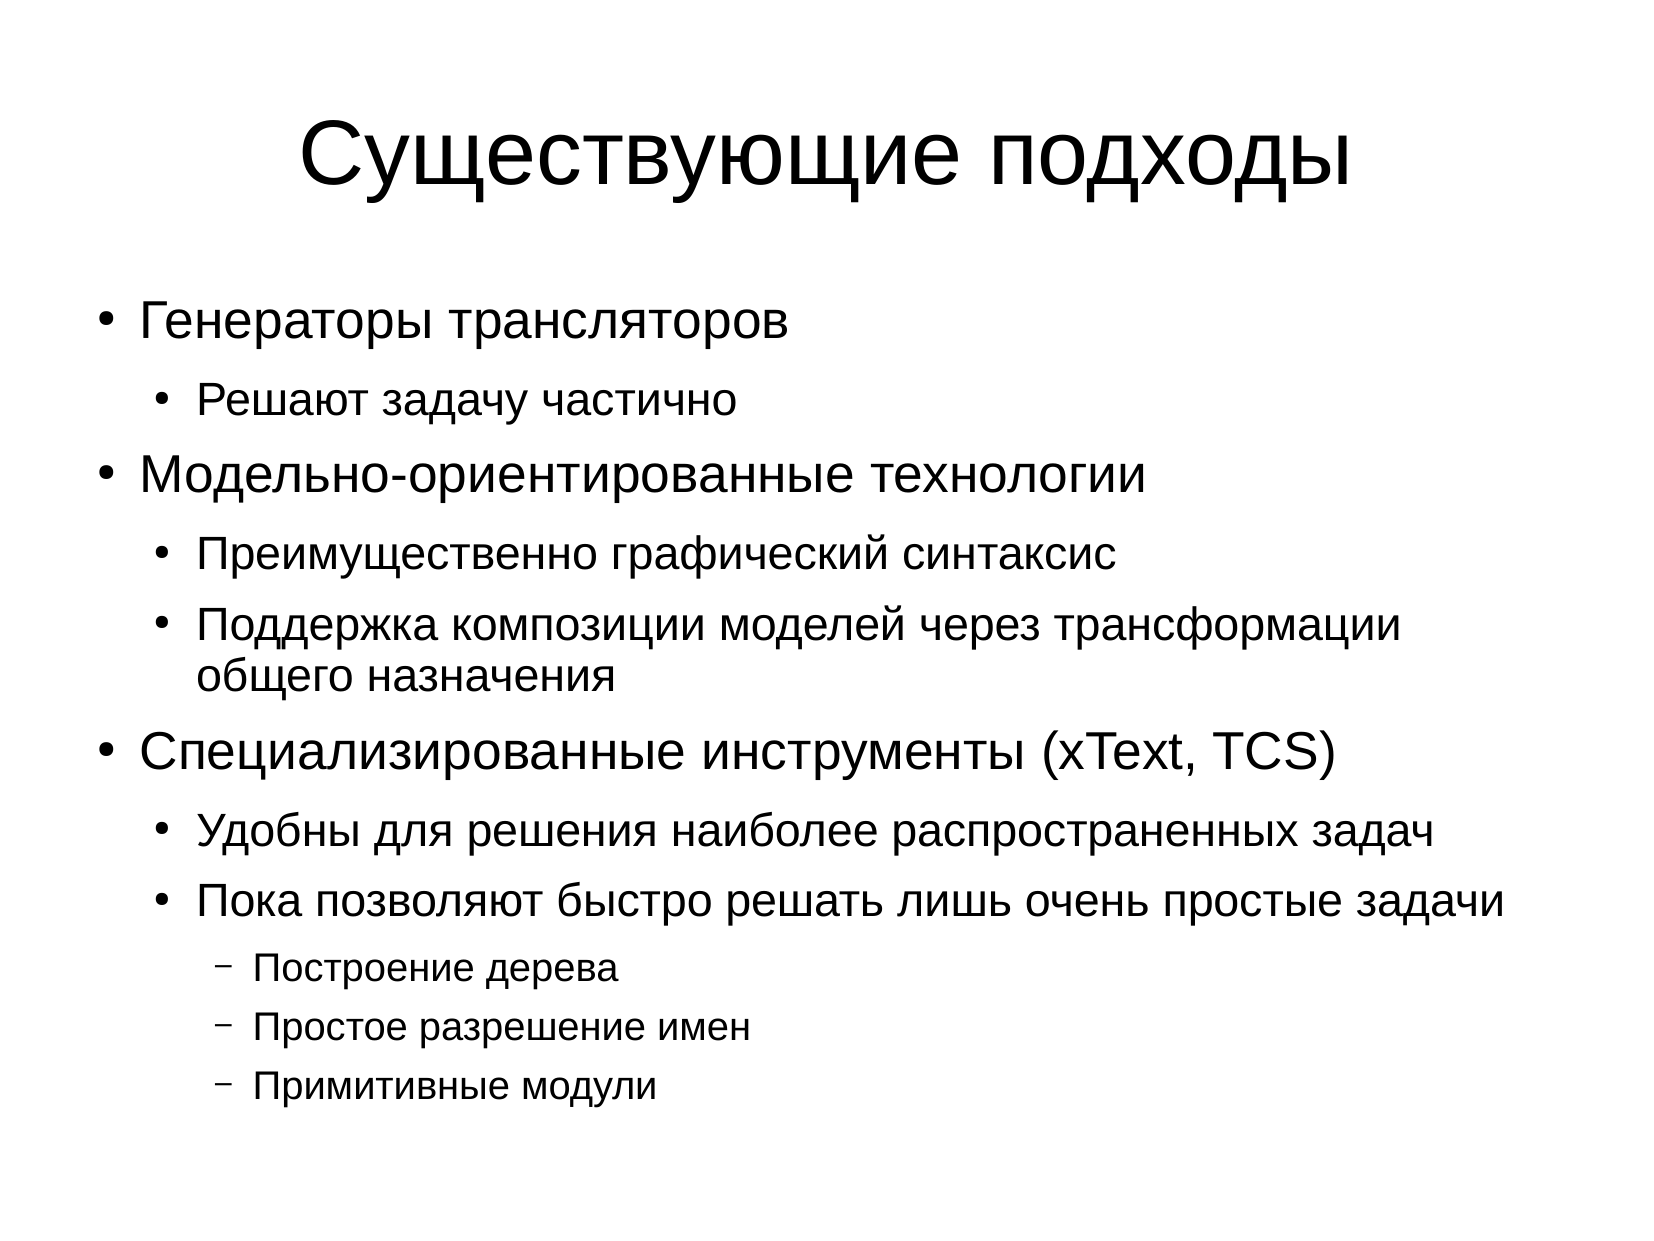

# Существующие подходы
Генераторы трансляторов
Решают задачу частично
Модельно-ориентированные технологии
Преимущественно графический синтаксис
Поддержка композиции моделей через трансформации общего назначения
Специализированные инструменты (xText, TCS)
Удобны для решения наиболее распространенных задач
Пока позволяют быстро решать лишь очень простые задачи
Построение дерева
Простое разрешение имен
Примитивные модули